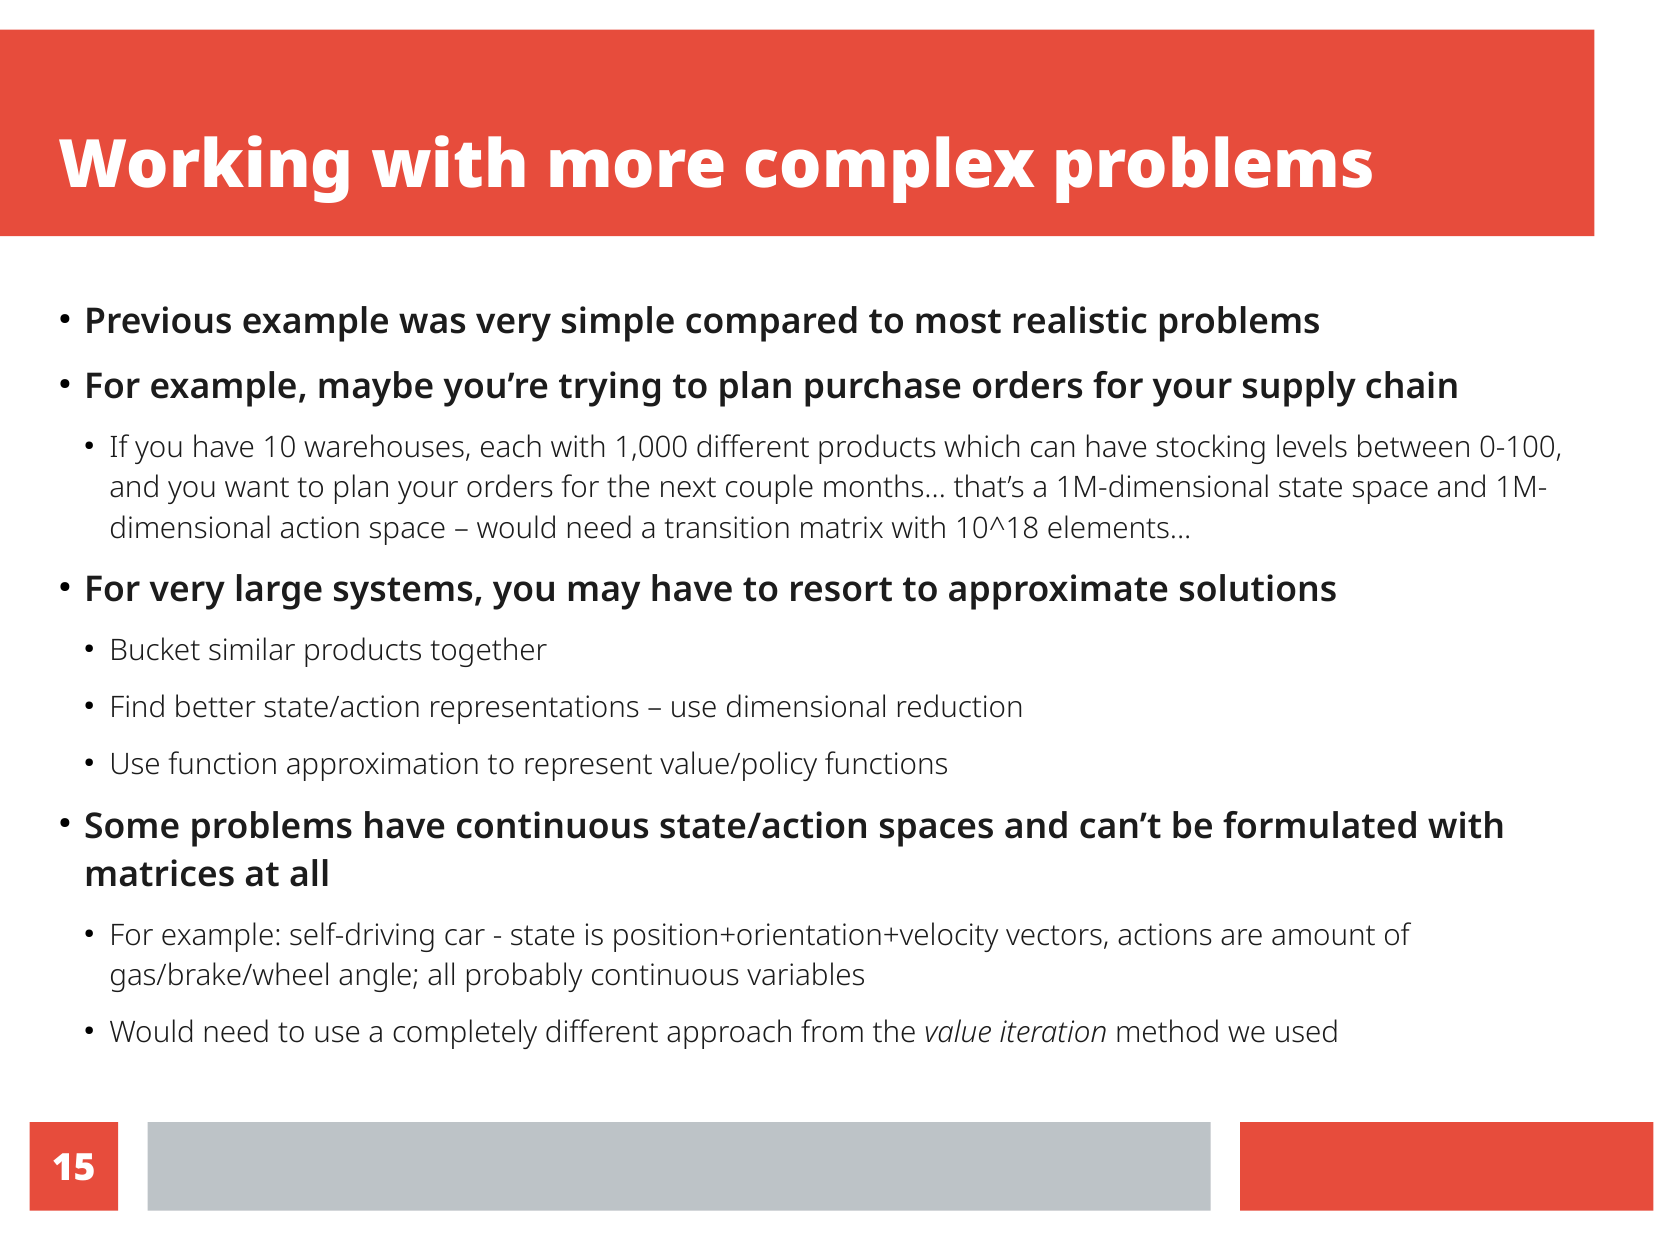

# Working with more complex problems
Previous example was very simple compared to most realistic problems
For example, maybe you’re trying to plan purchase orders for your supply chain
If you have 10 warehouses, each with 1,000 different products which can have stocking levels between 0-100, and you want to plan your orders for the next couple months… that’s a 1M-dimensional state space and 1M-dimensional action space – would need a transition matrix with 10^18 elements...
For very large systems, you may have to resort to approximate solutions
Bucket similar products together
Find better state/action representations – use dimensional reduction
Use function approximation to represent value/policy functions
Some problems have continuous state/action spaces and can’t be formulated with matrices at all
For example: self-driving car - state is position+orientation+velocity vectors, actions are amount of gas/brake/wheel angle; all probably continuous variables
Would need to use a completely different approach from the value iteration method we used
15